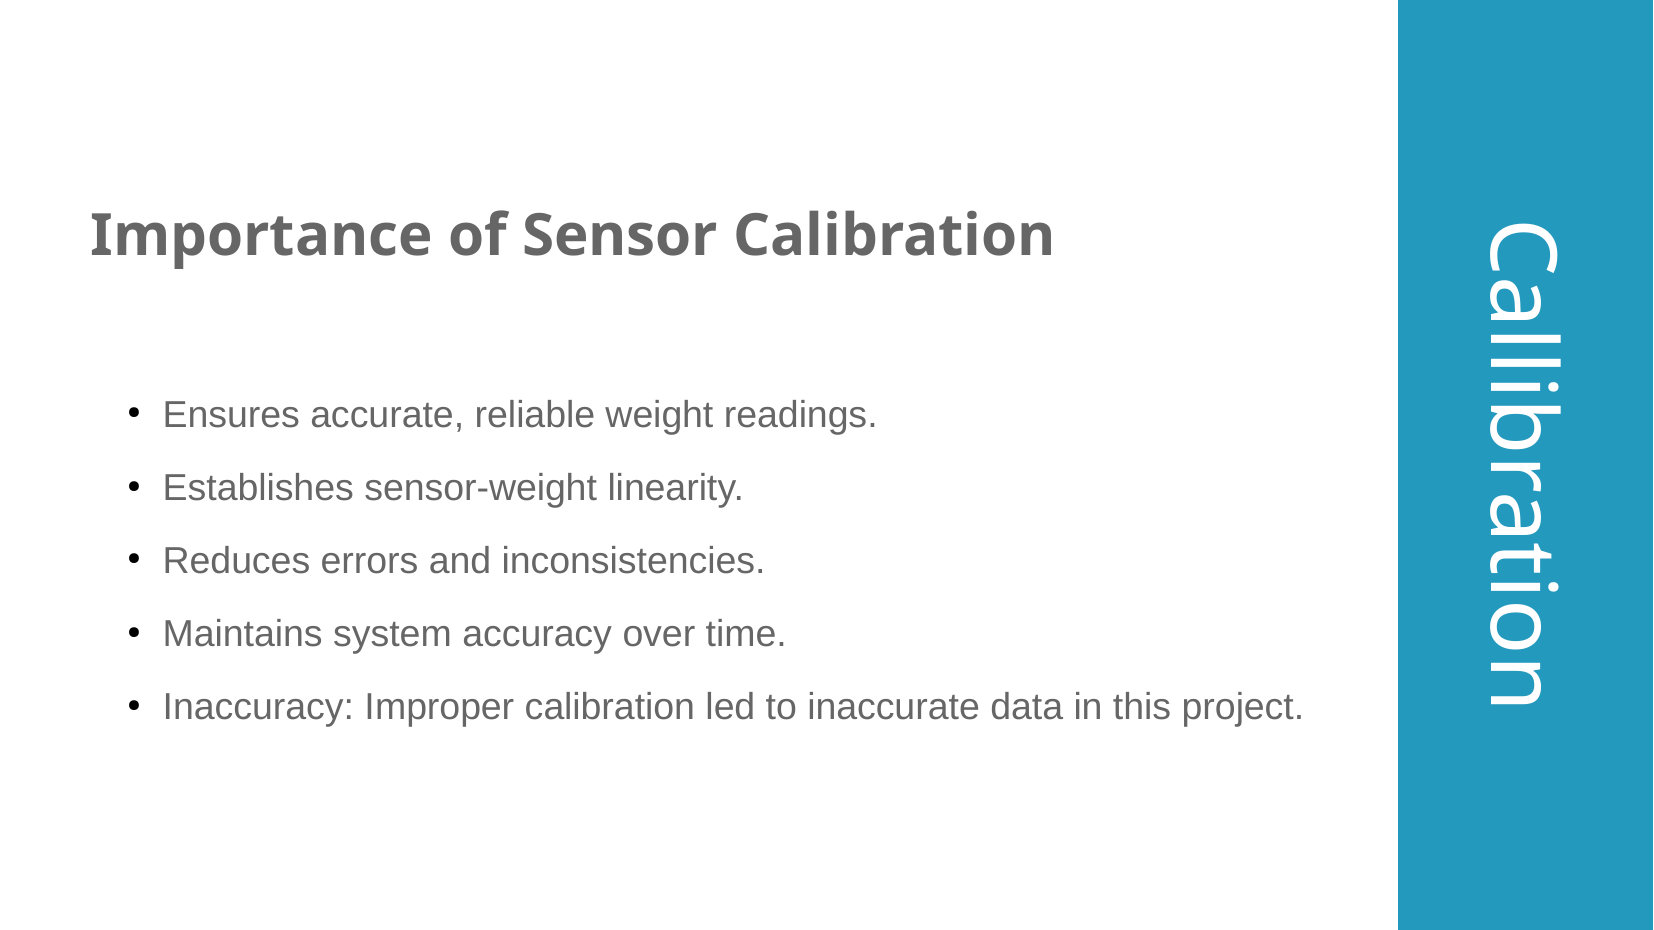

Importance of Sensor Calibration
Ensures accurate, reliable weight readings.
Establishes sensor-weight linearity.
Reduces errors and inconsistencies.
Maintains system accuracy over time.
Inaccuracy: Improper calibration led to inaccurate data in this project.
# Callibration